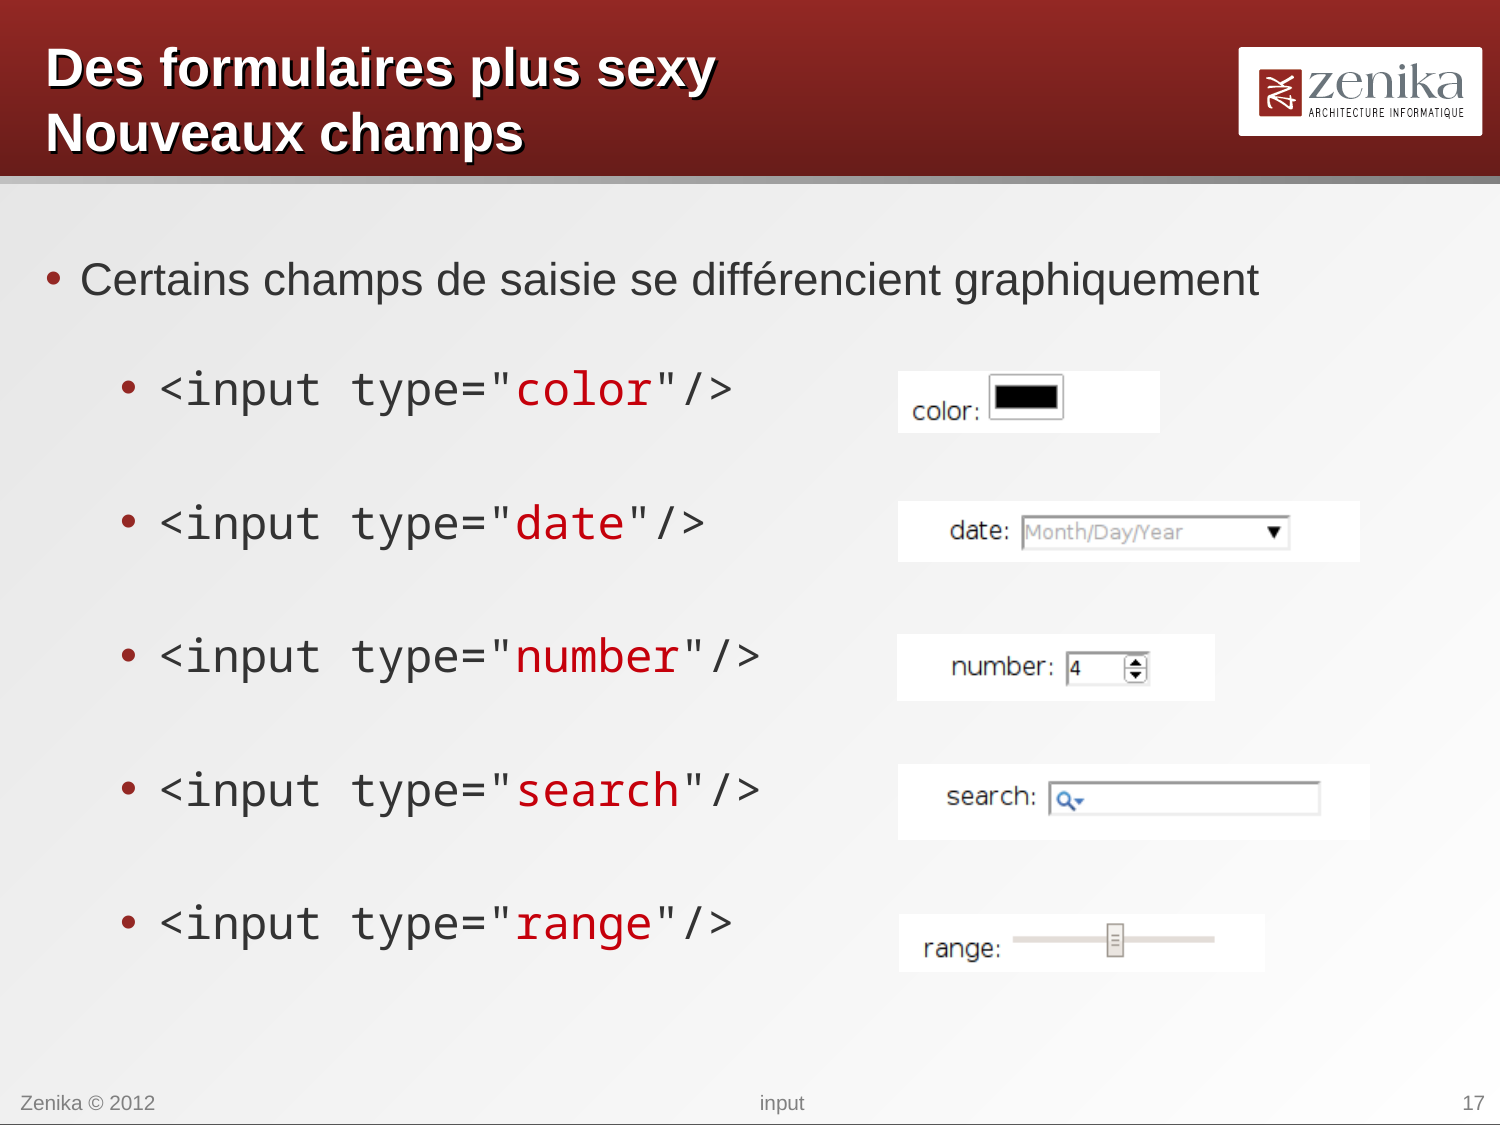

# Des formulaires plus sexy Nouveaux champs
Certains champs de saisie se différencient graphiquement
<input type="color"/>
<input type="date"/>
<input type="number"/>
<input type="search"/>
<input type="range"/>